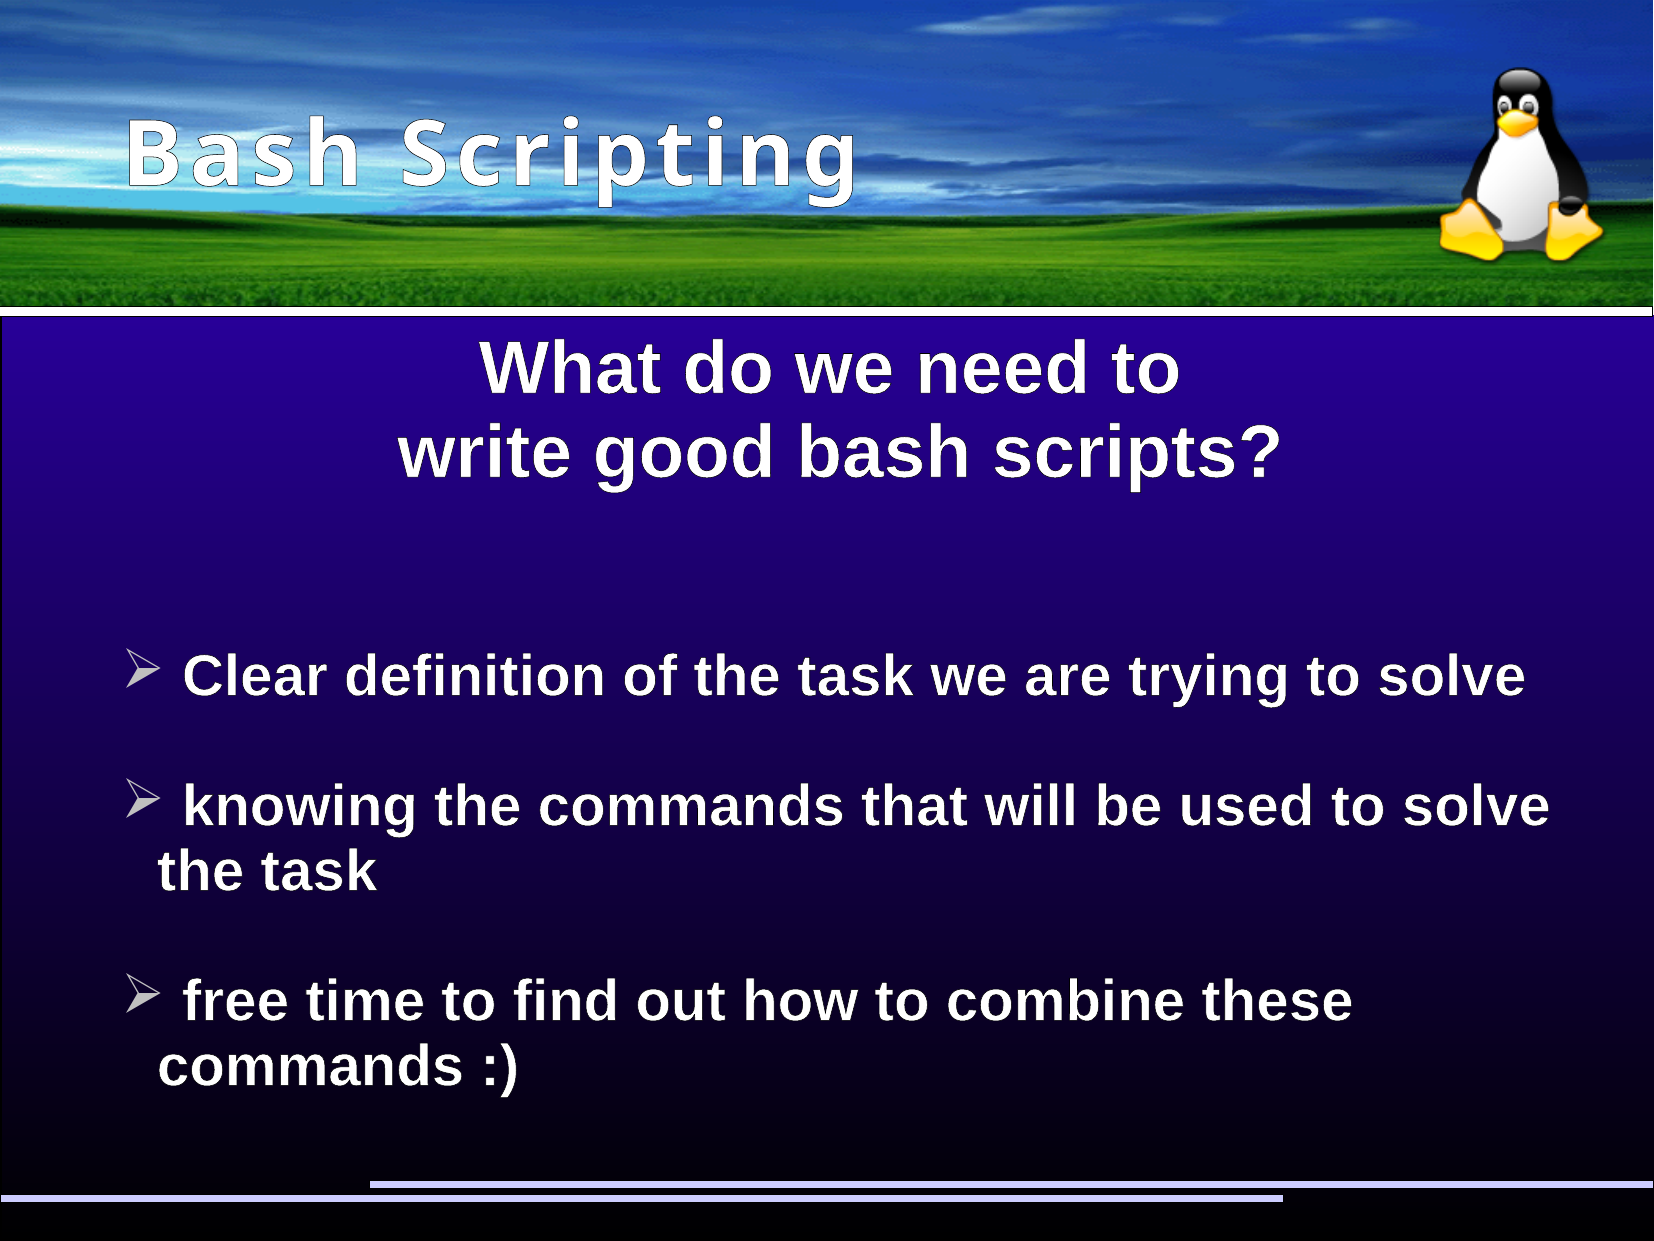

# Bash Scripting
What do we need to
write good bash scripts?
 Clear definition of the task we are trying to solve
 knowing the commands that will be used to solve the task
 free time to find out how to combine these commands :)